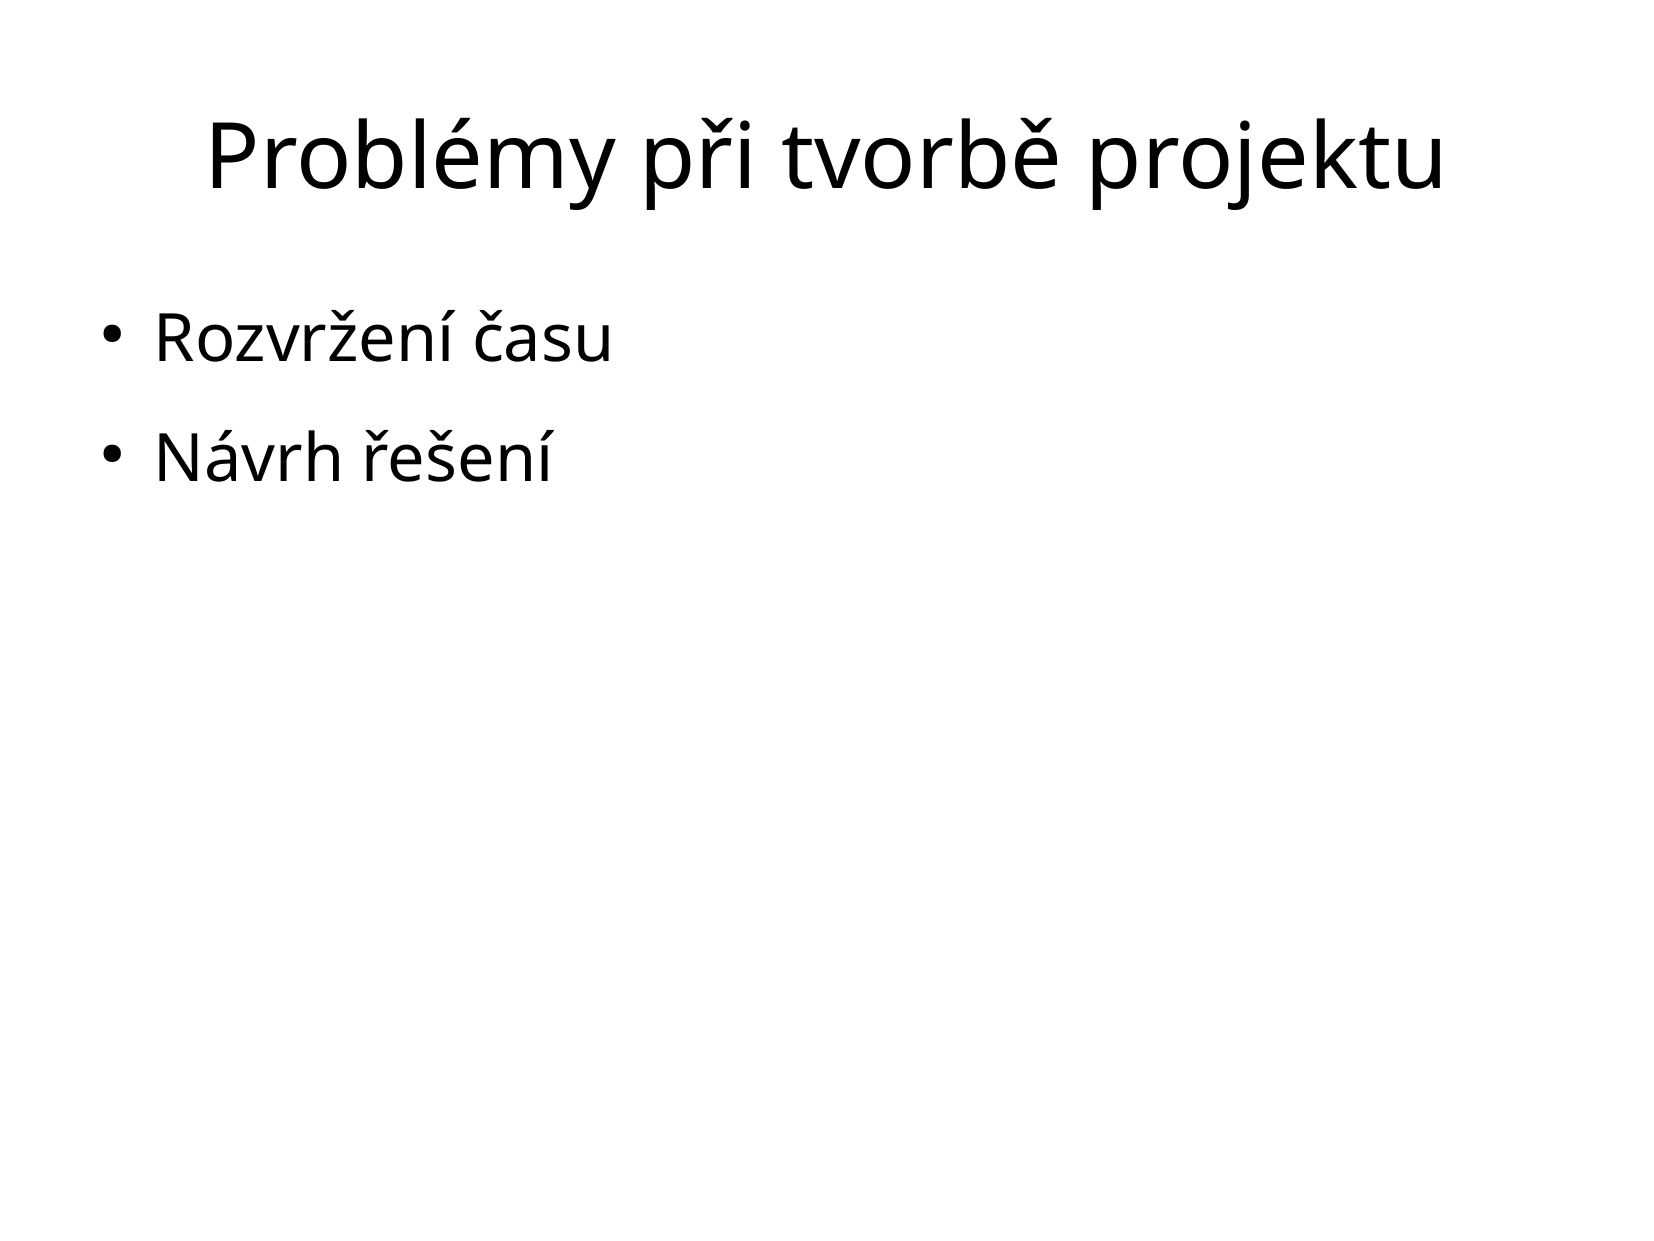

# Problémy při tvorbě projektu
Rozvržení času
Návrh řešení